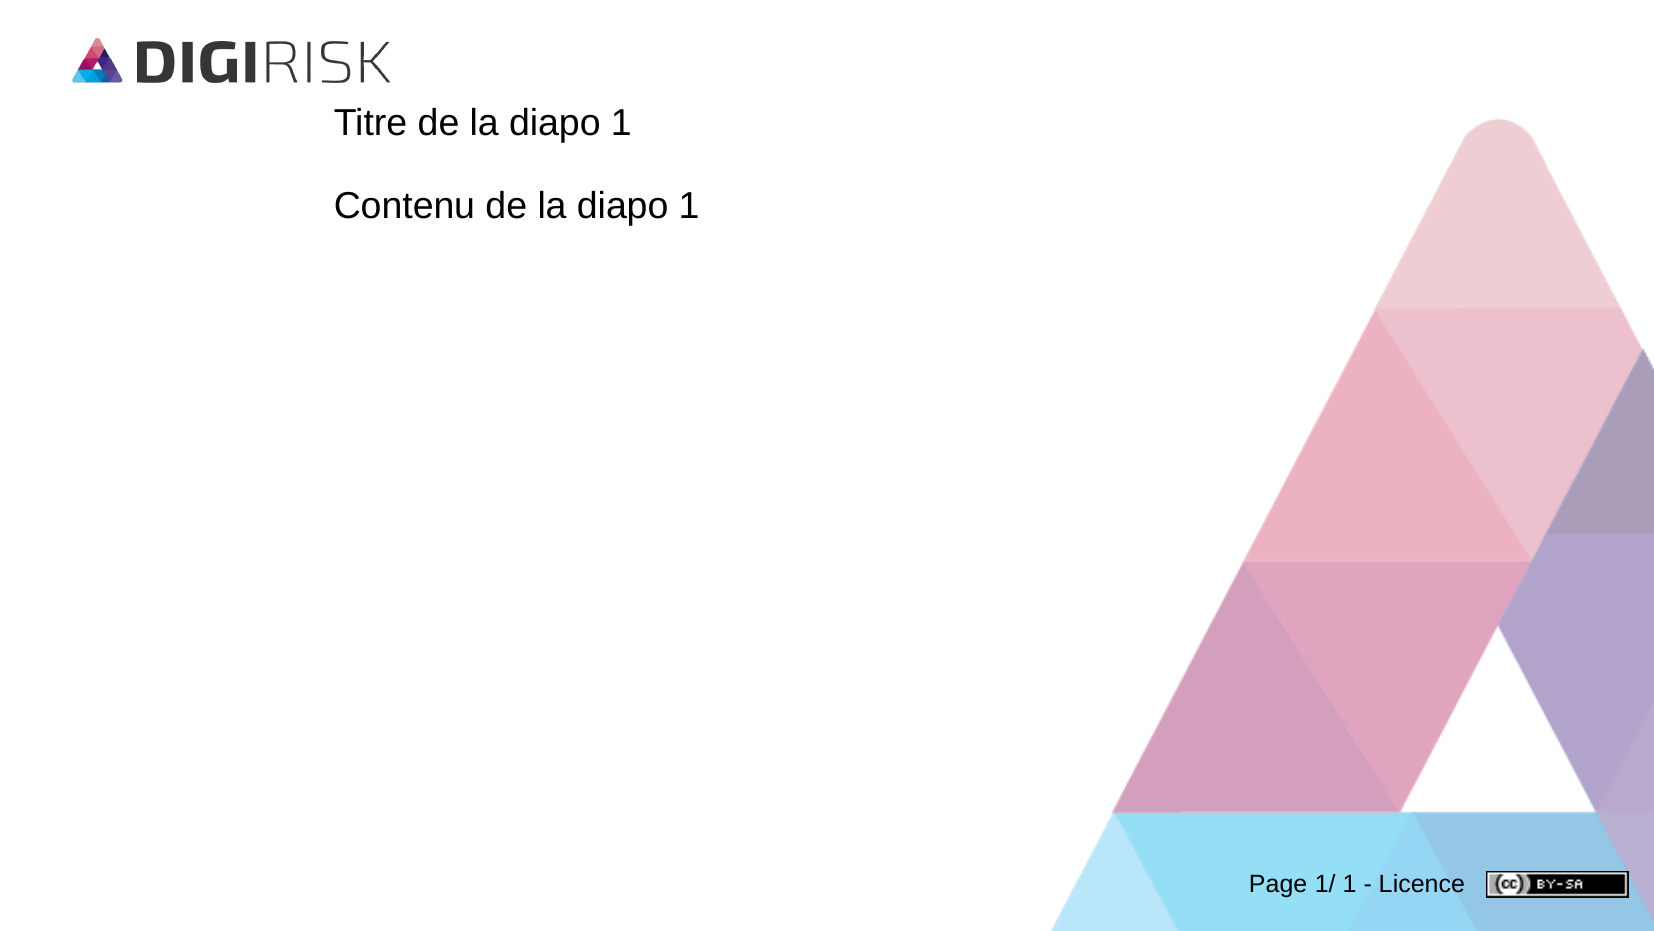

Titre de la diapo 1
Contenu de la diapo 1